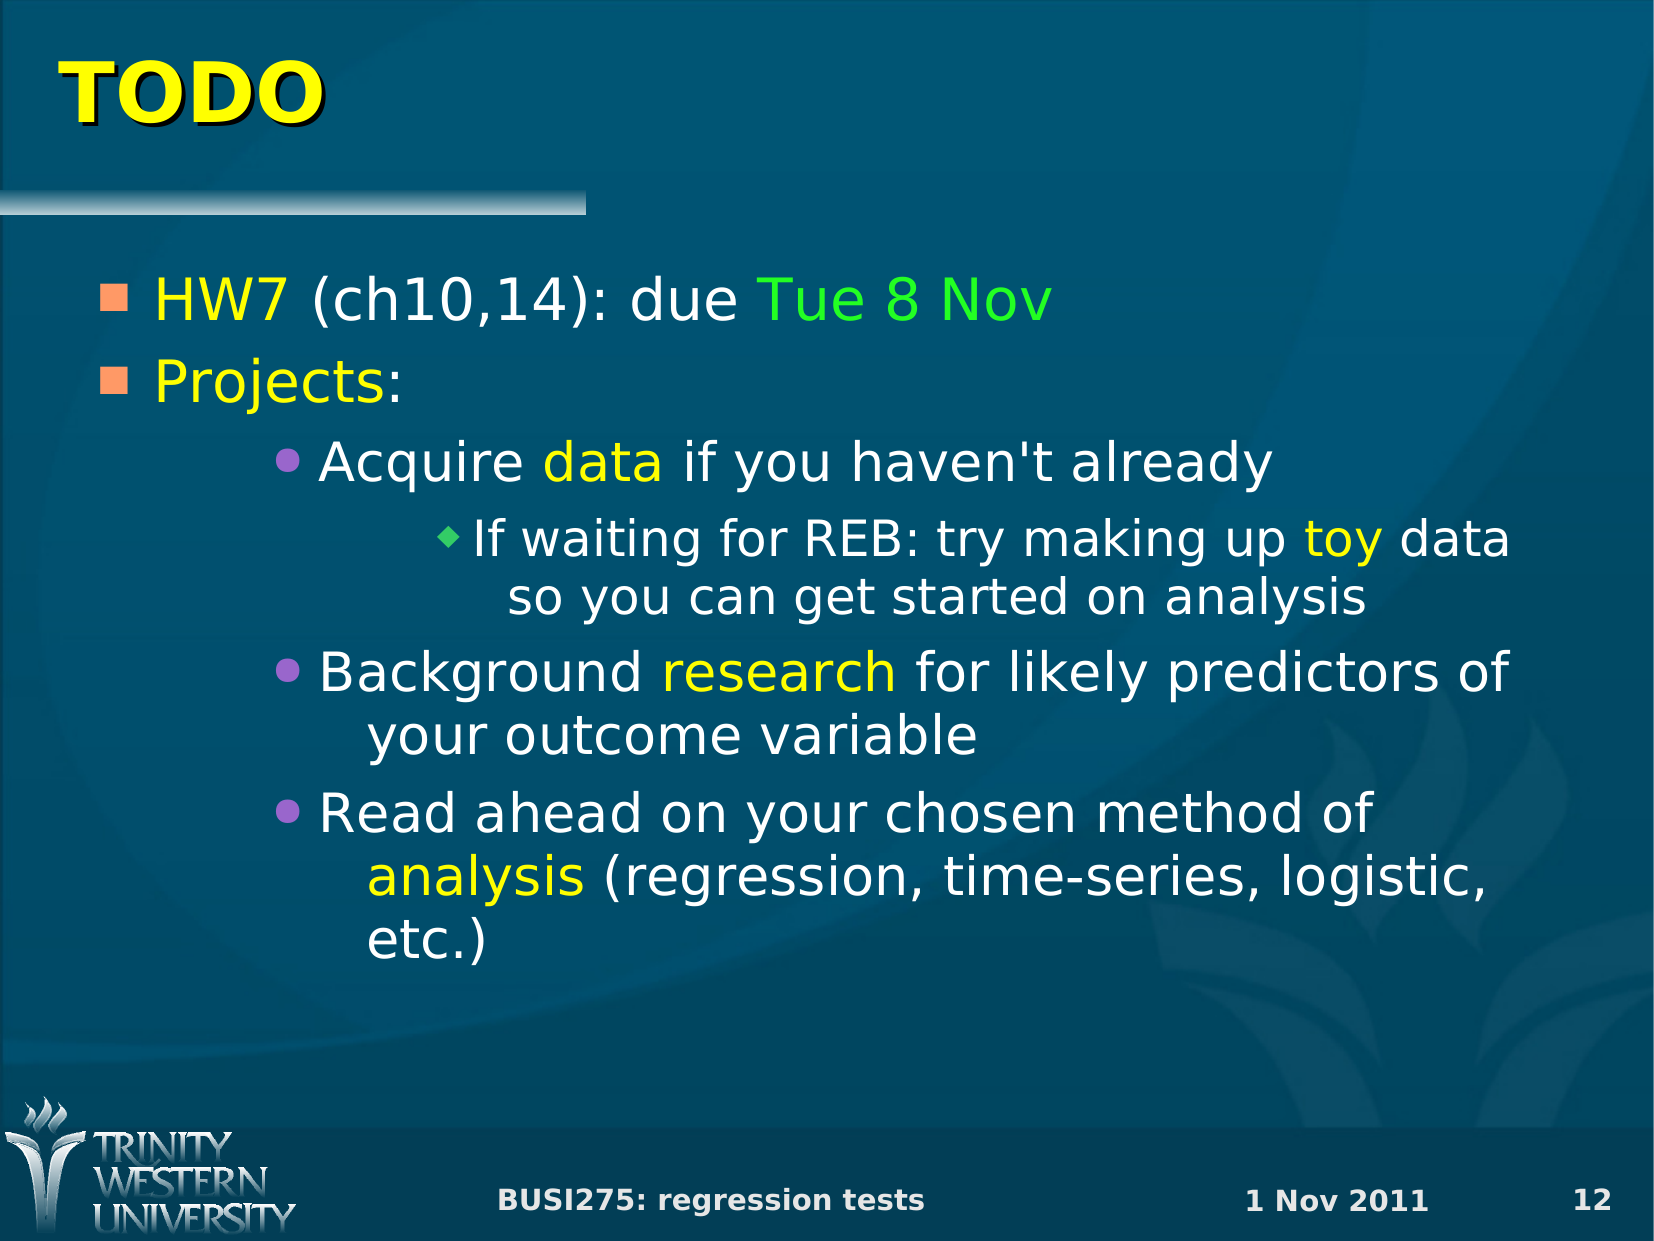

# TODO
HW7 (ch10,14): due Tue 8 Nov
Projects:
Acquire data if you haven't already
If waiting for REB: try making up toy data so you can get started on analysis
Background research for likely predictors of your outcome variable
Read ahead on your chosen method of analysis (regression, time-series, logistic, etc.)
BUSI275: regression tests
1 Nov 2011
12